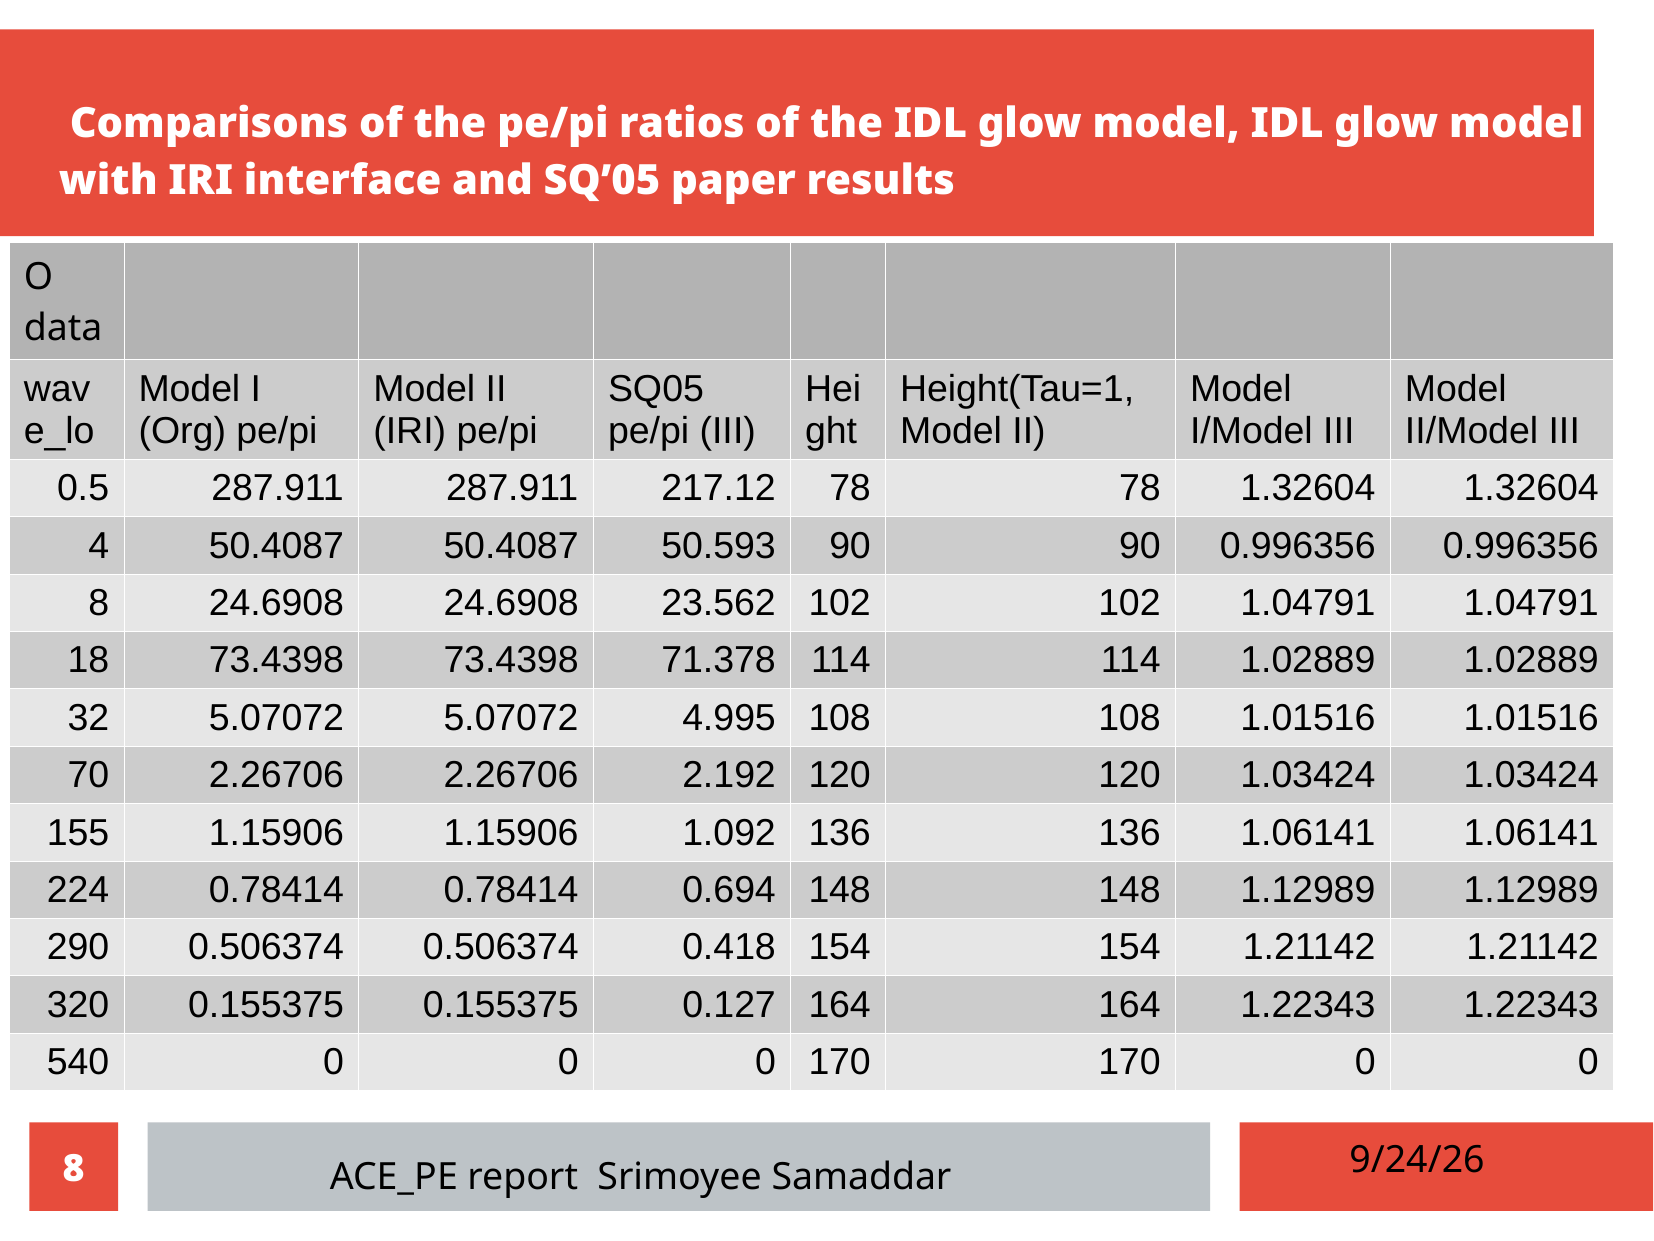

# Comparisons of the pe/pi ratios of the IDL glow model, IDL glow model with IRI interface and SQ’05 paper results
| O data | | | | | | | |
| --- | --- | --- | --- | --- | --- | --- | --- |
| wave\_lo | Model I (Org) pe/pi | Model II (IRI) pe/pi | SQ05 pe/pi (III) | Height | Height(Tau=1, Model II) | Model I/Model III | Model II/Model III |
| 0.5 | 287.911 | 287.911 | 217.12 | 78 | 78 | 1.32604 | 1.32604 |
| 4 | 50.4087 | 50.4087 | 50.593 | 90 | 90 | 0.996356 | 0.996356 |
| 8 | 24.6908 | 24.6908 | 23.562 | 102 | 102 | 1.04791 | 1.04791 |
| 18 | 73.4398 | 73.4398 | 71.378 | 114 | 114 | 1.02889 | 1.02889 |
| 32 | 5.07072 | 5.07072 | 4.995 | 108 | 108 | 1.01516 | 1.01516 |
| 70 | 2.26706 | 2.26706 | 2.192 | 120 | 120 | 1.03424 | 1.03424 |
| 155 | 1.15906 | 1.15906 | 1.092 | 136 | 136 | 1.06141 | 1.06141 |
| 224 | 0.78414 | 0.78414 | 0.694 | 148 | 148 | 1.12989 | 1.12989 |
| 290 | 0.506374 | 0.506374 | 0.418 | 154 | 154 | 1.21142 | 1.21142 |
| 320 | 0.155375 | 0.155375 | 0.127 | 164 | 164 | 1.22343 | 1.22343 |
| 540 | 0 | 0 | 0 | 170 | 170 | 0 | 0 |
8
		ACE_PE report Srimoyee Samaddar